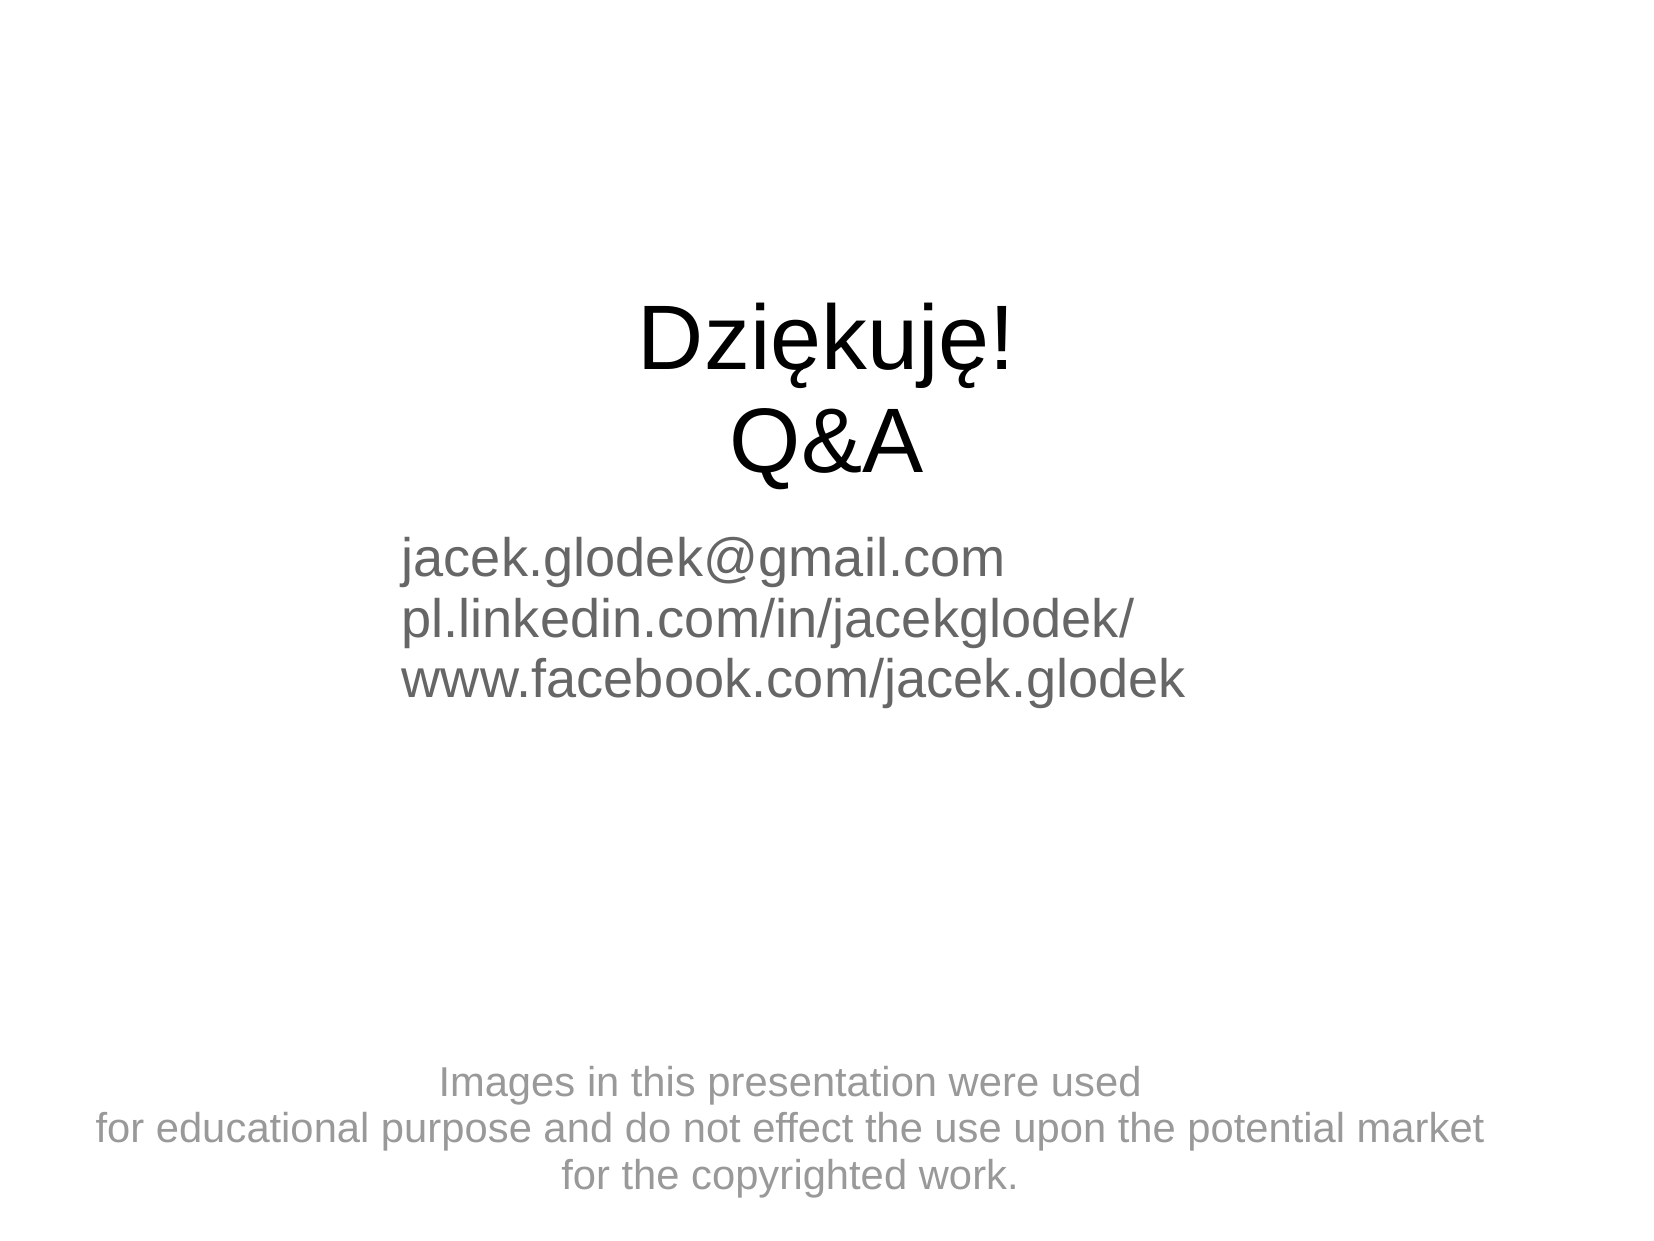

# Dziękuję! Q&A
jacek.glodek@gmail.com
pl.linkedin.com/in/jacekglodek/
www.facebook.com/jacek.glodek
Images in this presentation were used
for educational purpose and do not effect the use upon the potential market for the copyrighted work.